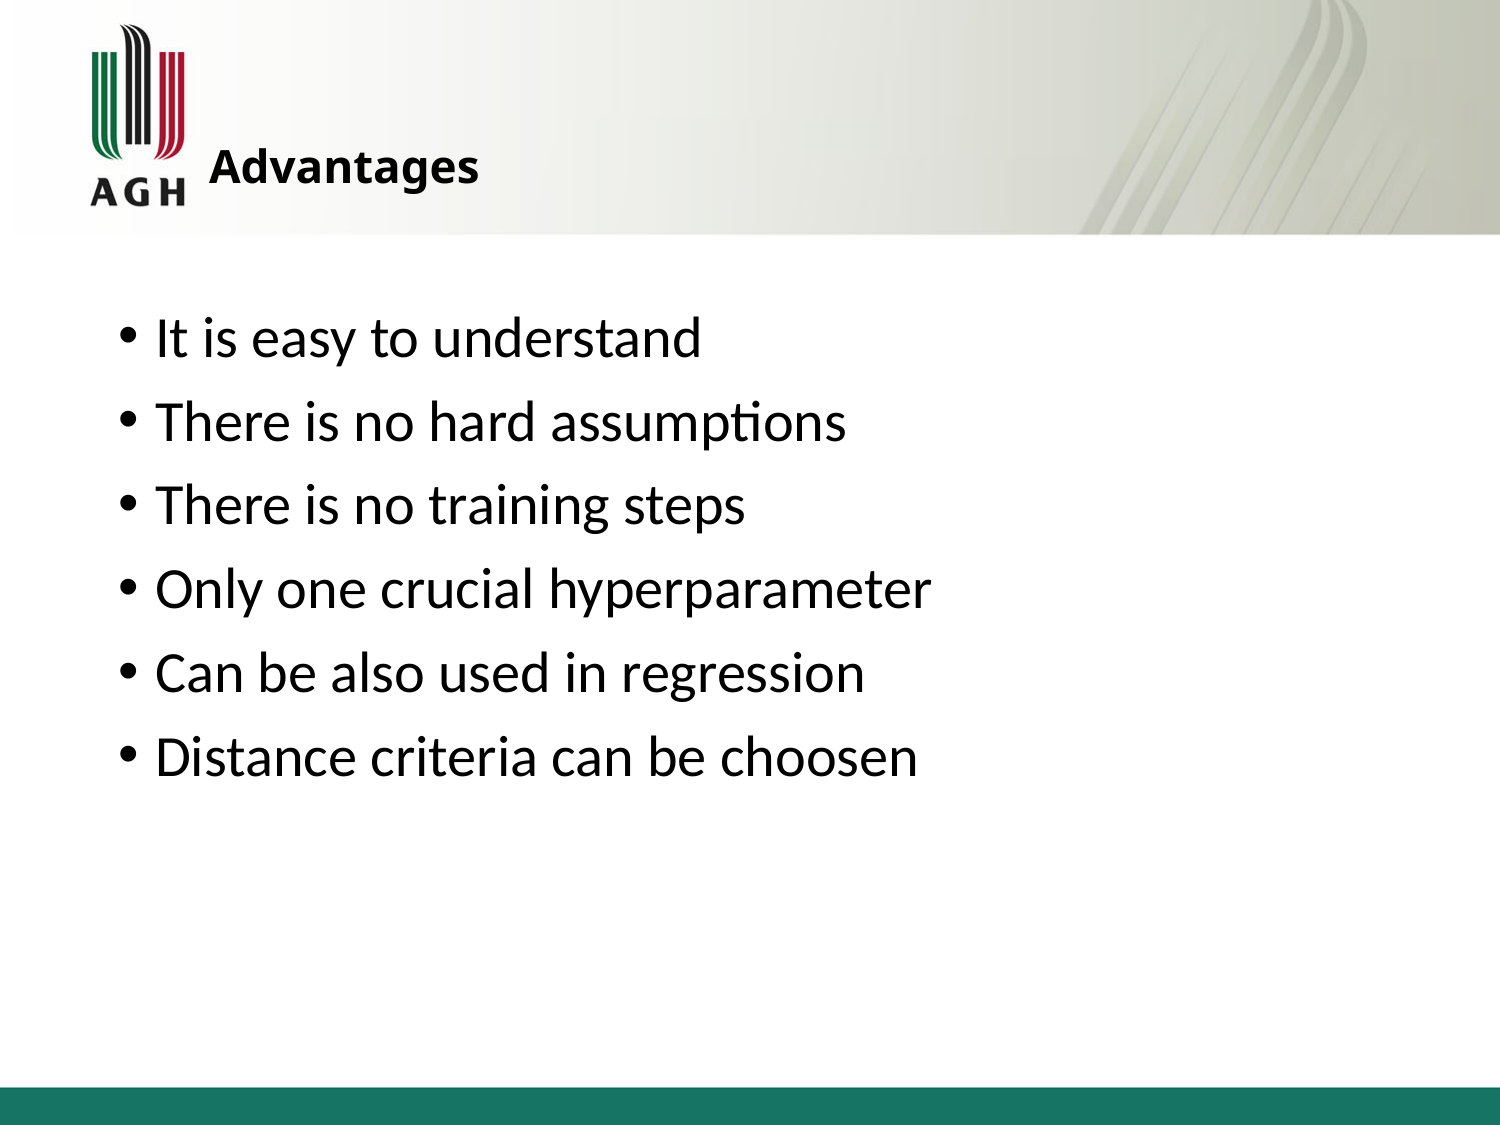

Advantages
It is easy to understand
There is no hard assumptions
There is no training steps
Only one crucial hyperparameter
Can be also used in regression
Distance criteria can be choosen